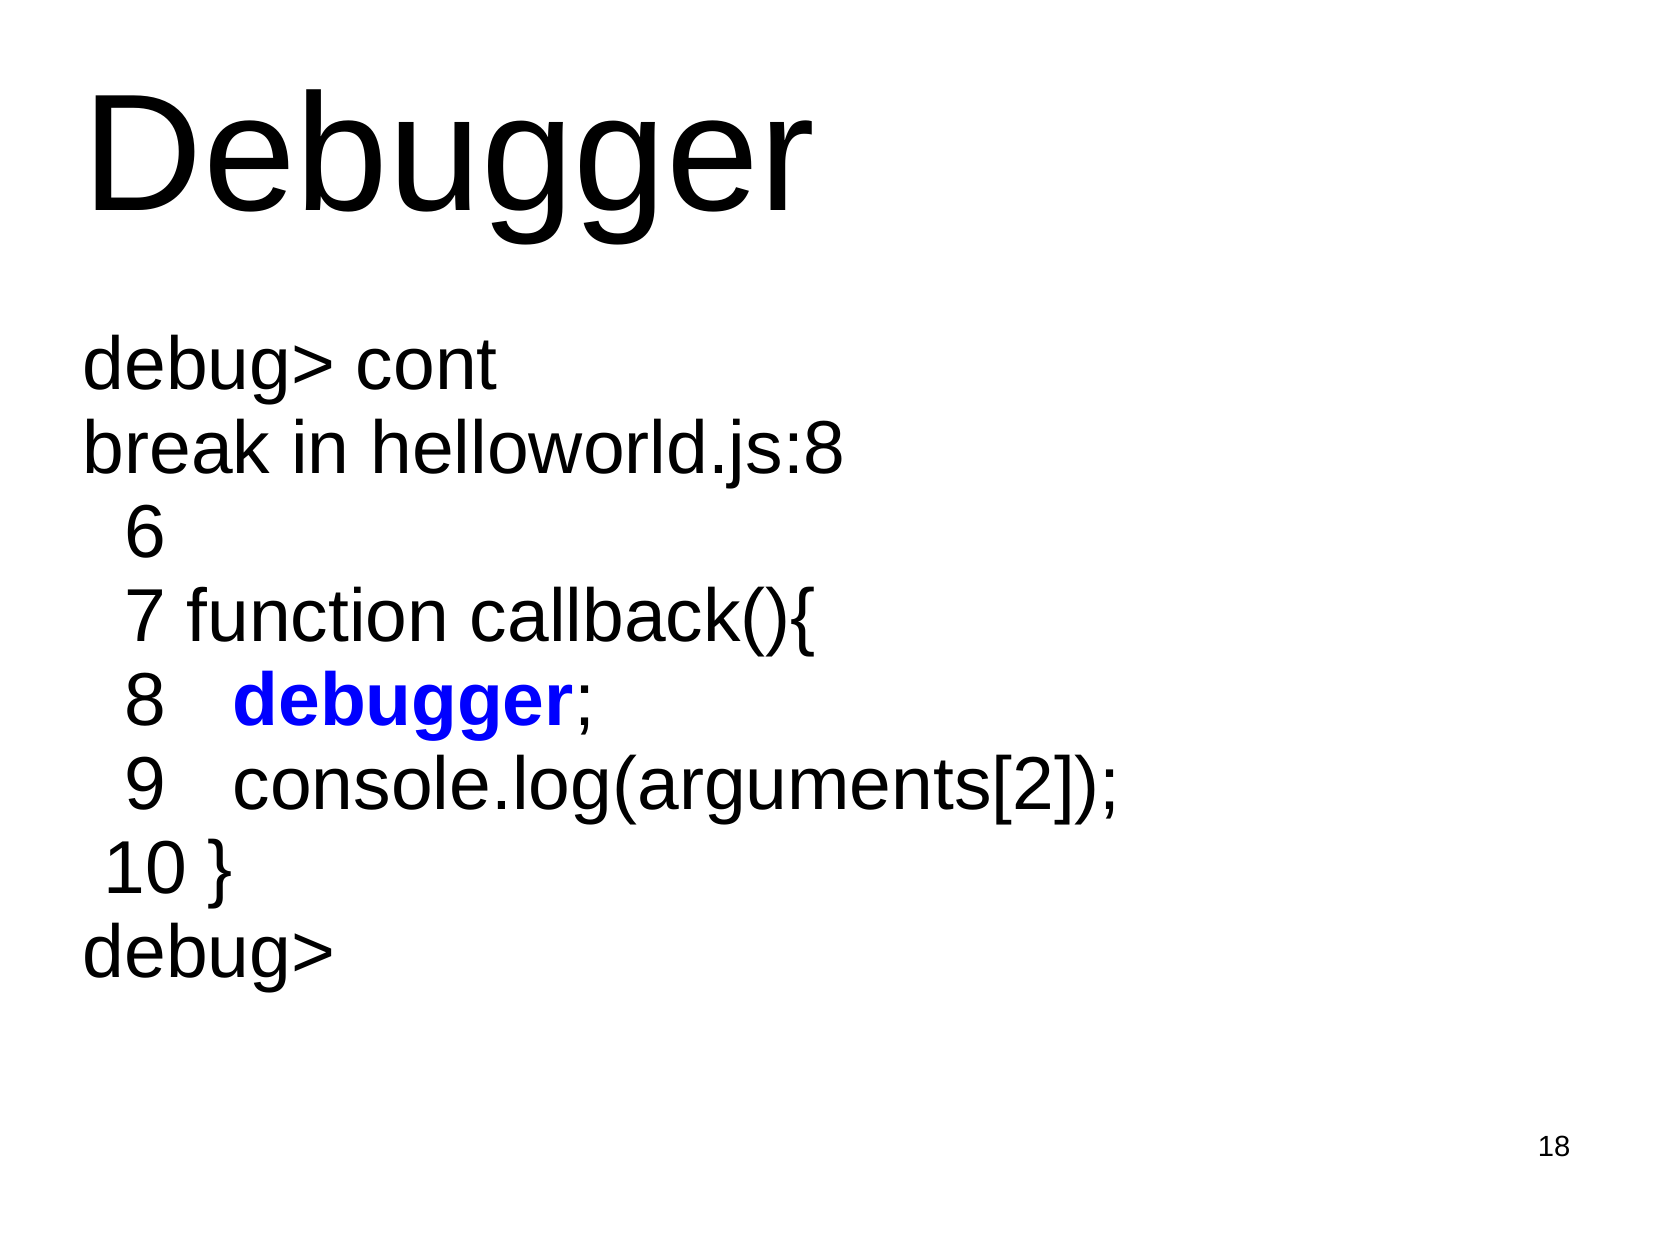

# Debugger
debug> cont
break in helloworld.js:8
 6
 7 function callback(){
 8 	debugger;
 9 	console.log(arguments[2]);
 10 }
debug>
18